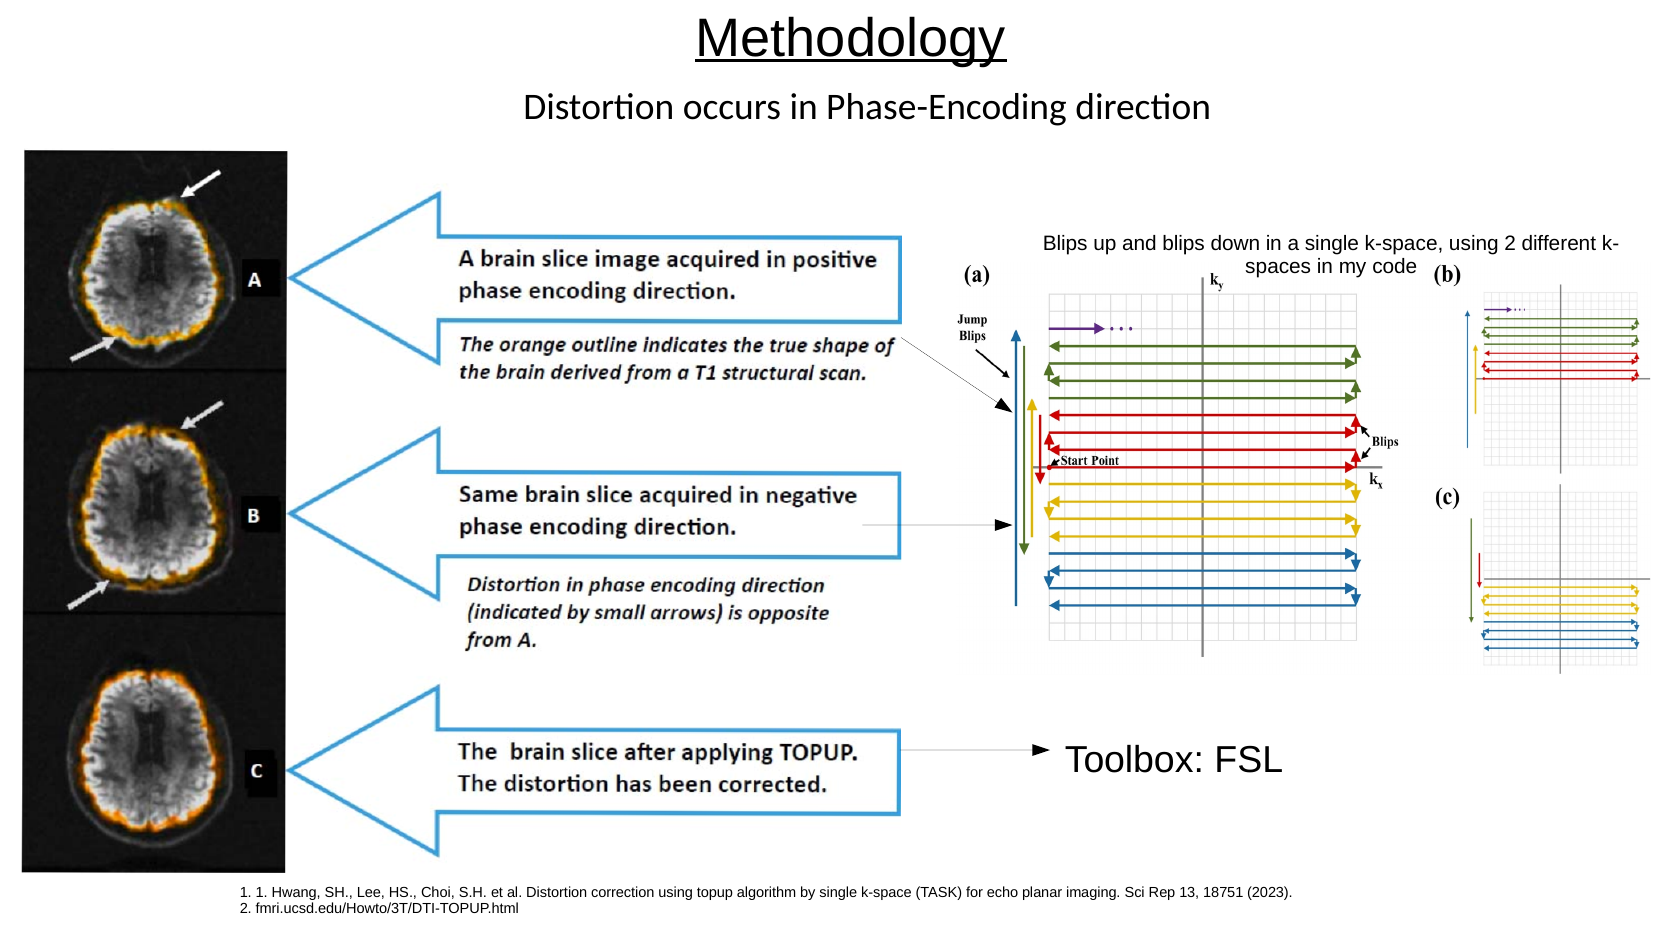

Methodology
Distortion occurs in Phase-Encoding direction
Blips up and blips down in a single k-space, using 2 different k-spaces in my code
Toolbox: FSL
1. 1. Hwang, SH., Lee, HS., Choi, S.H. et al. Distortion correction using topup algorithm by single k-space (TASK) for echo planar imaging. Sci Rep 13, 18751 (2023).
2. fmri.ucsd.edu/Howto/3T/DTI-TOPUP.html